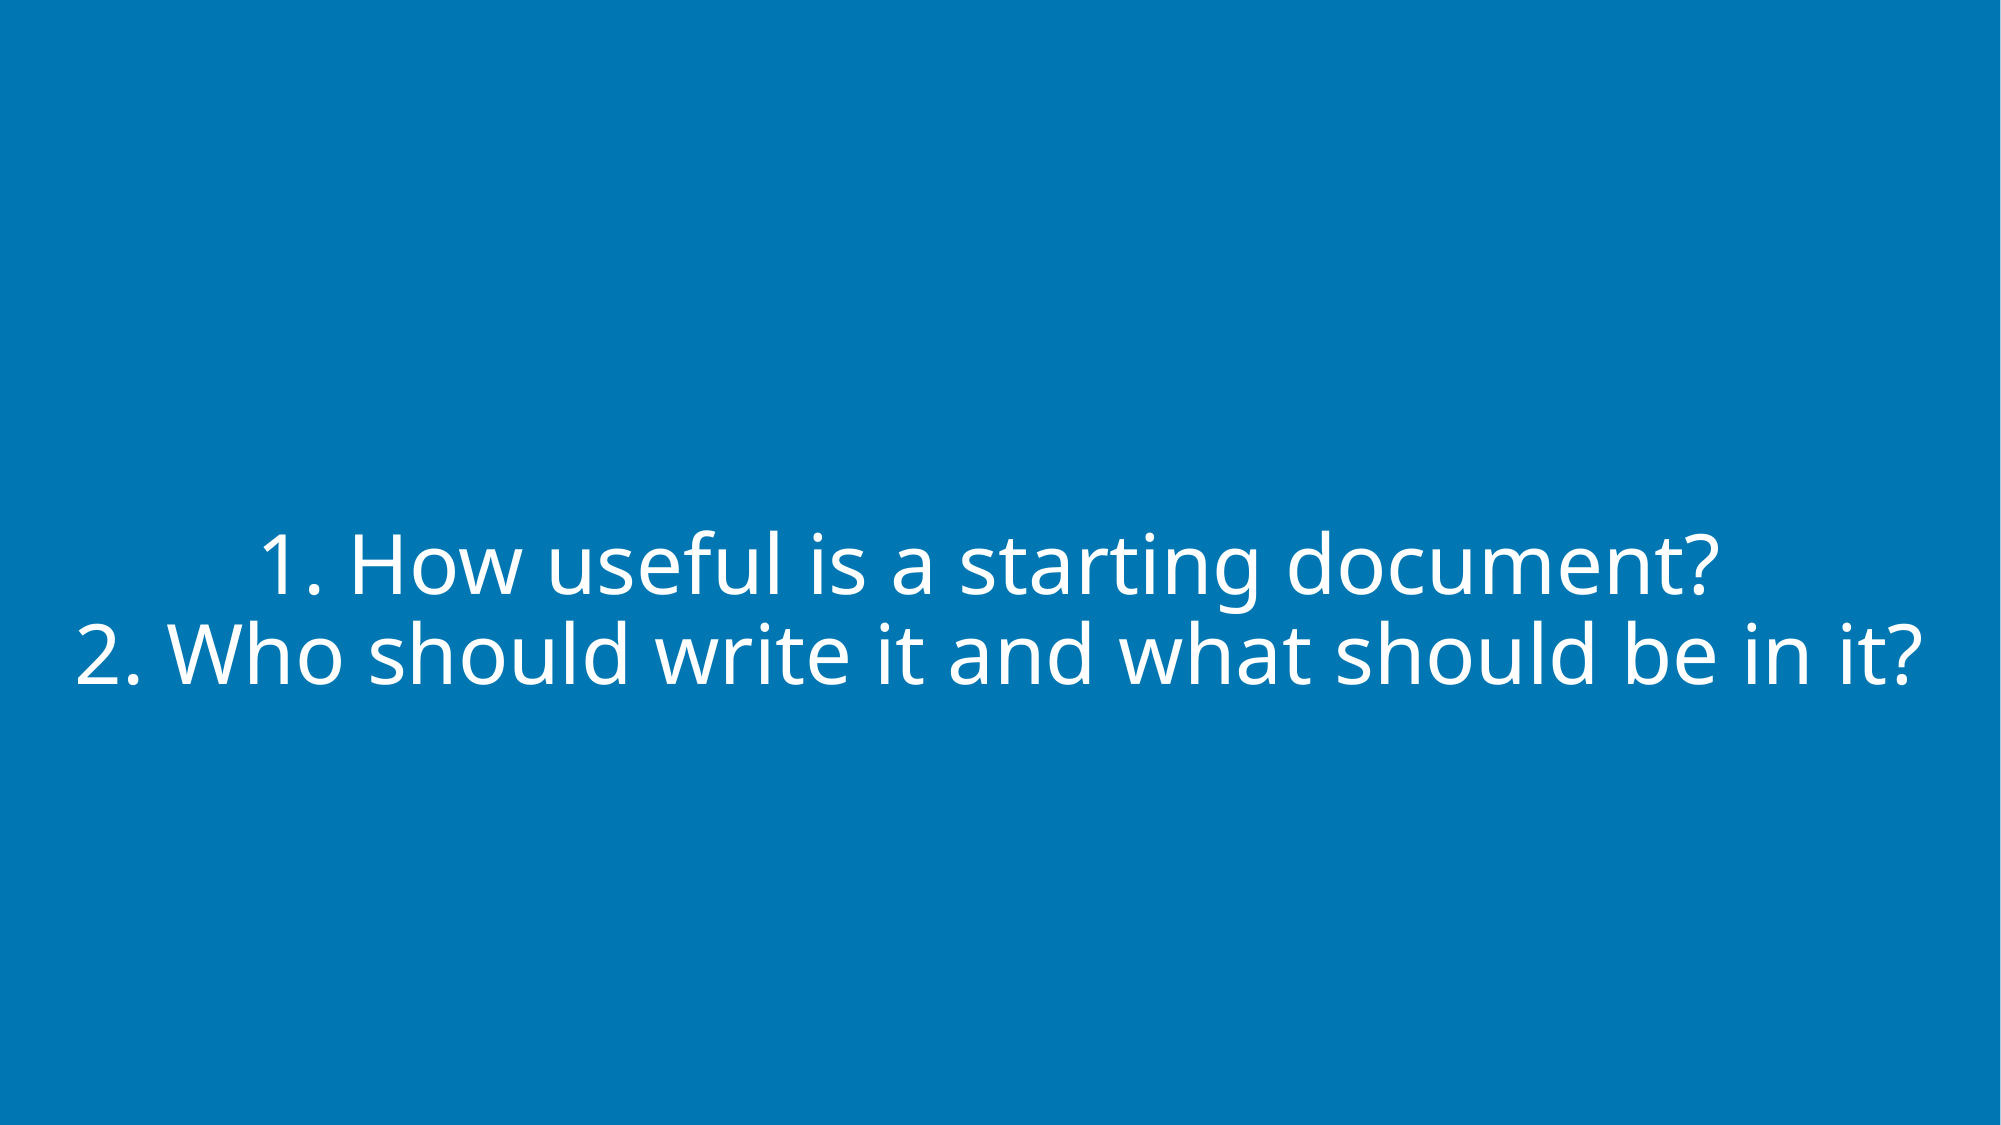

# 1. How useful is a starting document?
2. Who should write it and what should be in it?